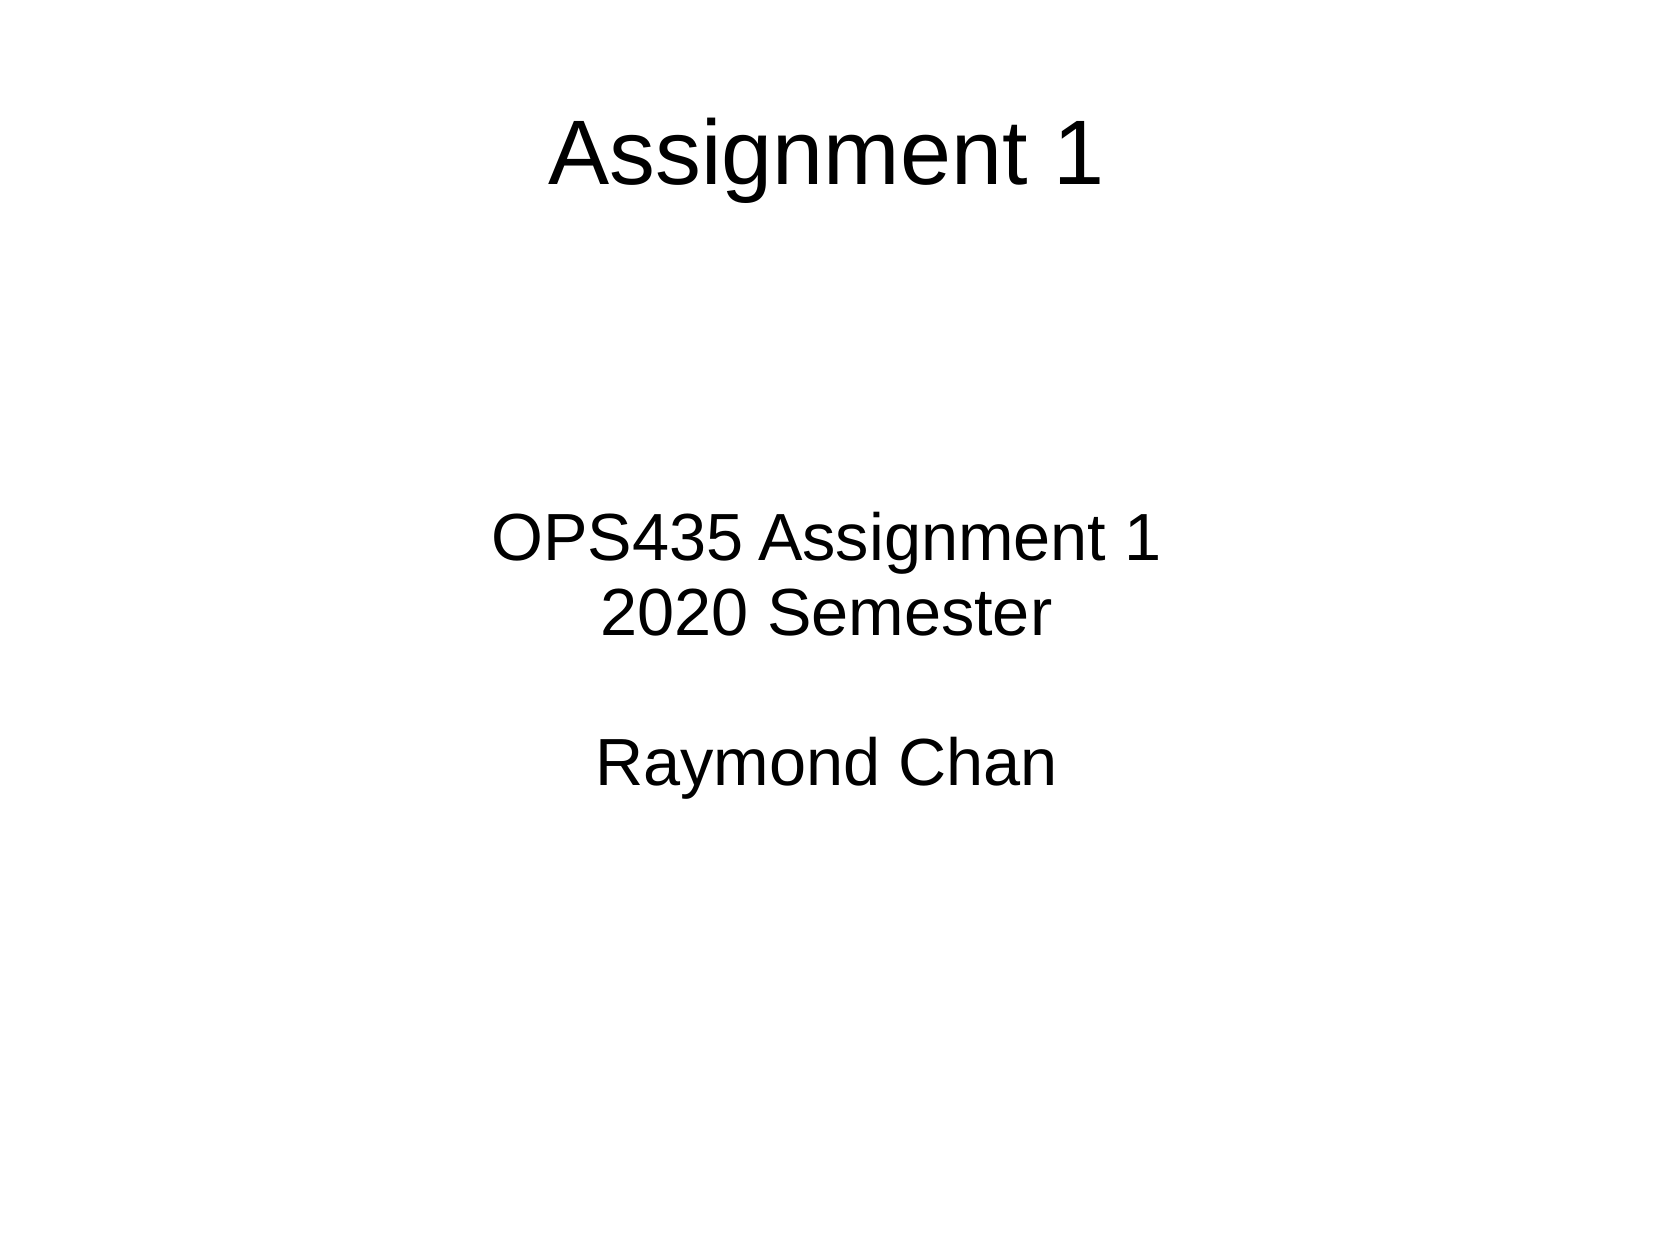

# Assignment 1
OPS435 Assignment 1
2020 Semester
Raymond Chan